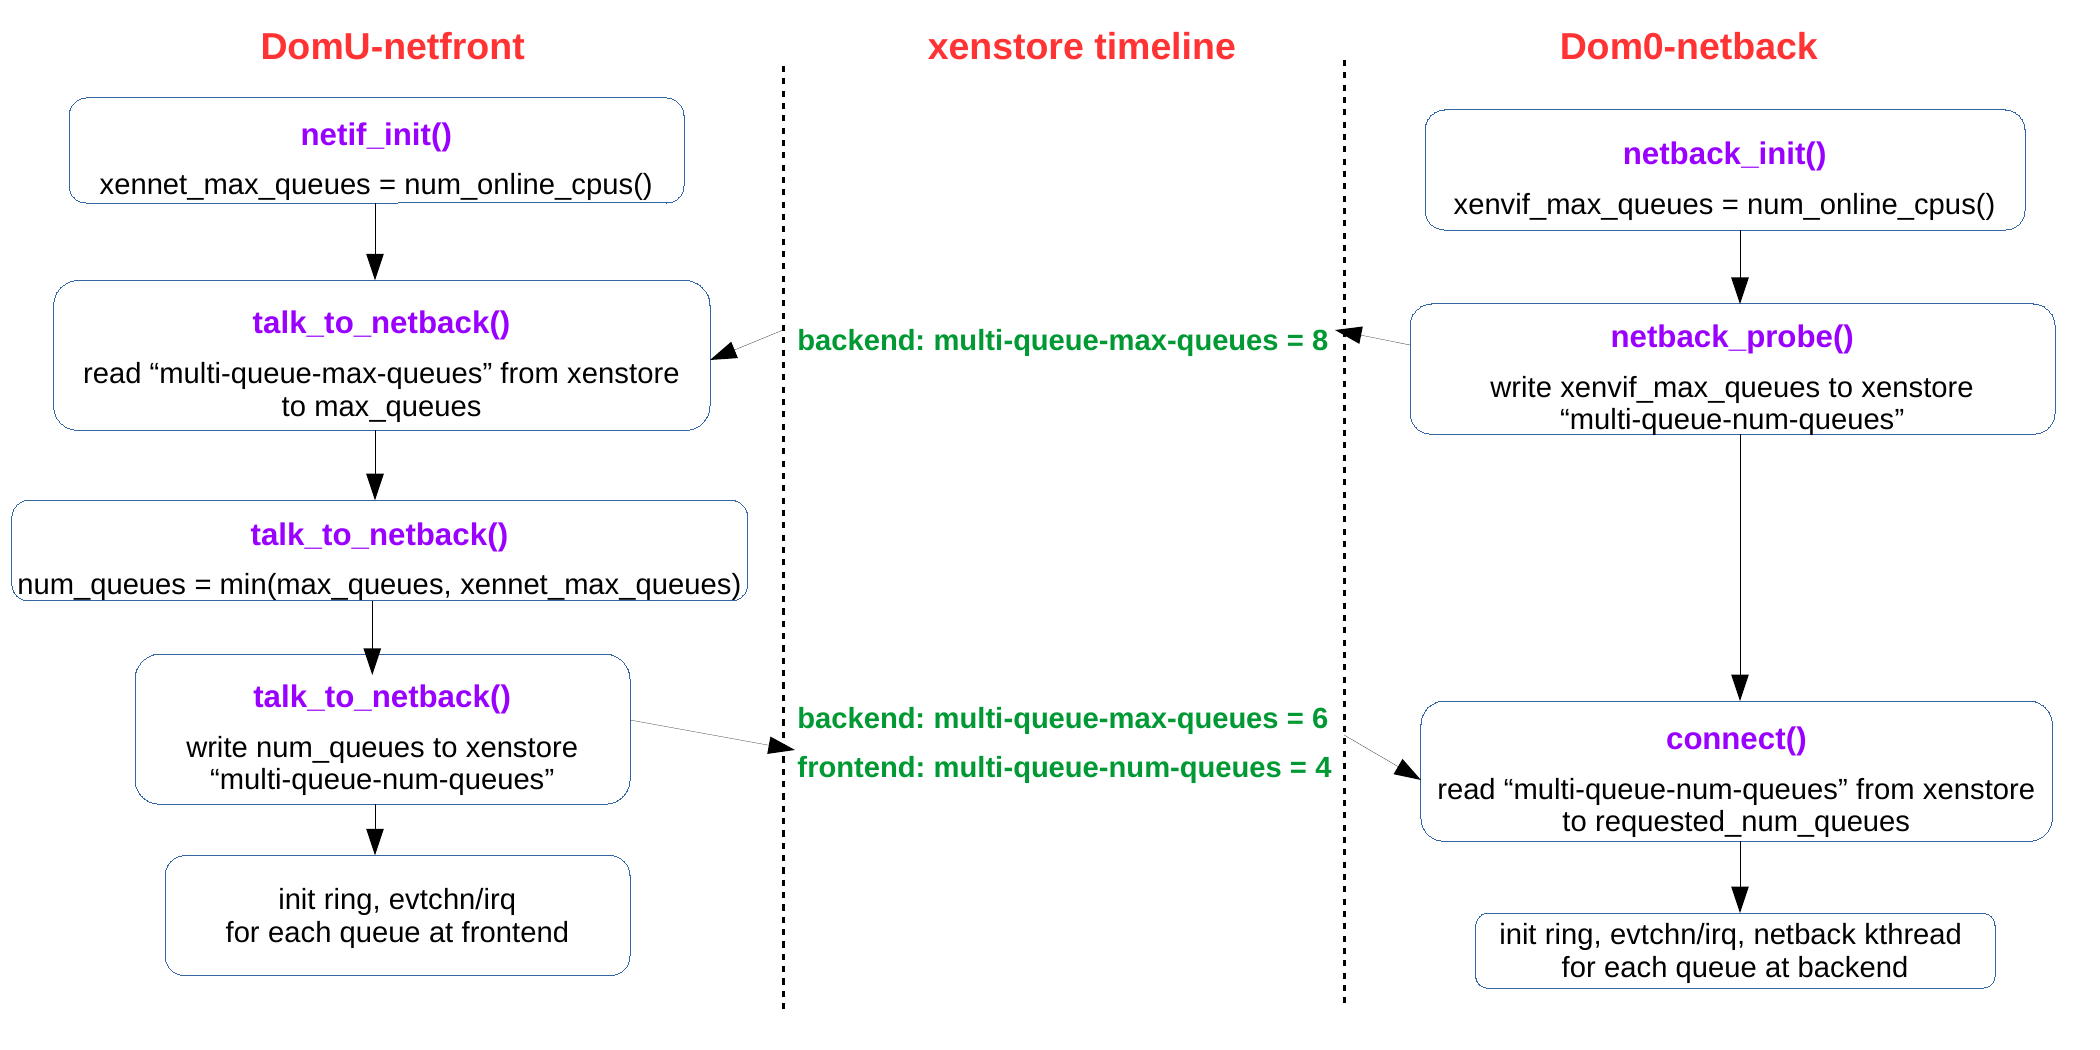

DomU-netfront
xenstore timeline
Dom0-netback
netif_init()
xennet_max_queues = num_online_cpus()
netback_init()
xenvif_max_queues = num_online_cpus()
talk_to_netback()
read “multi-queue-max-queues” from xenstore
to max_queues
backend: multi-queue-max-queues = 8
netback_probe()
write xenvif_max_queues to xenstore
“multi-queue-num-queues”
talk_to_netback()
num_queues = min(max_queues, xennet_max_queues)
talk_to_netback()
write num_queues to xenstore
“multi-queue-num-queues”
backend: multi-queue-max-queues = 6
frontend: multi-queue-num-queues = 4
connect()
read “multi-queue-num-queues” from xenstore
to requested_num_queues
init ring, evtchn/irq
for each queue at frontend
init ring, evtchn/irq, netback kthread
for each queue at backend